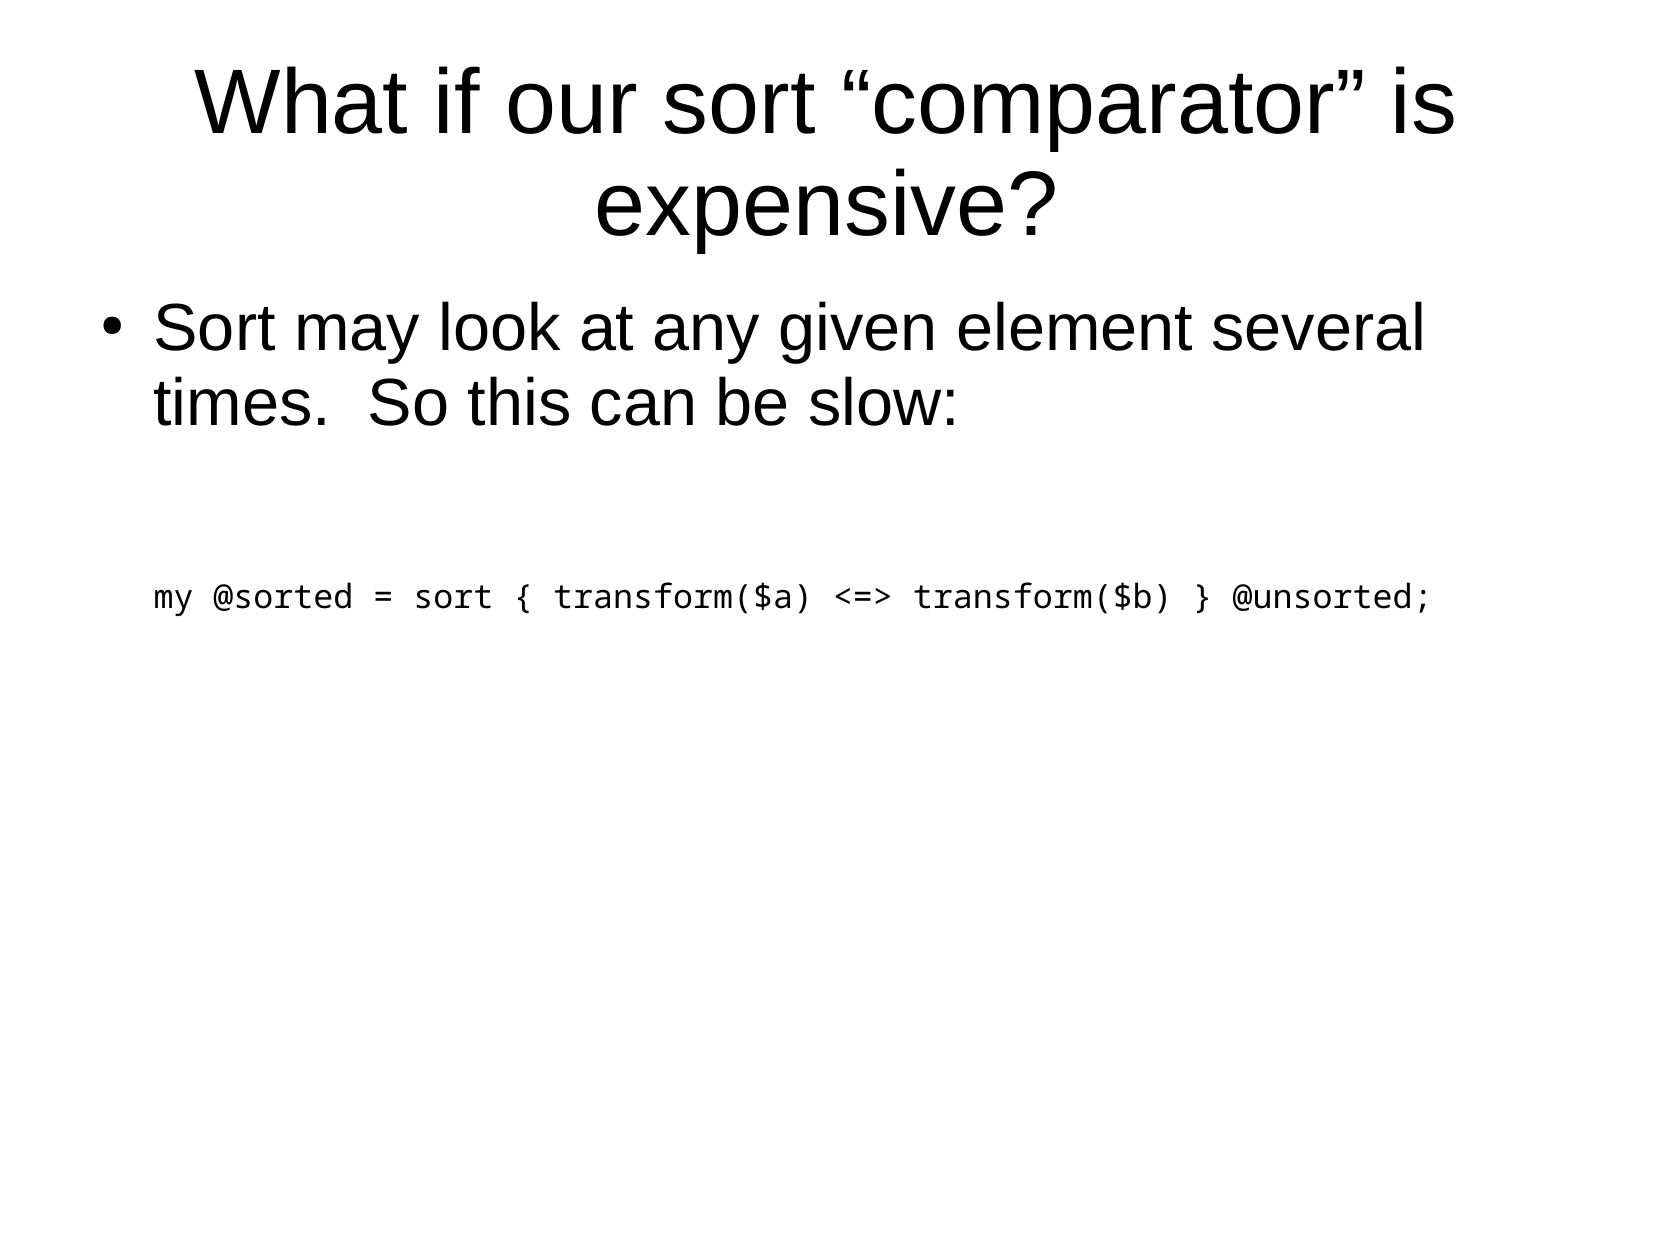

# What if our sort “comparator” is expensive?
Sort may look at any given element several times. So this can be slow:
my @sorted = sort { transform($a) <=> transform($b) } @unsorted;